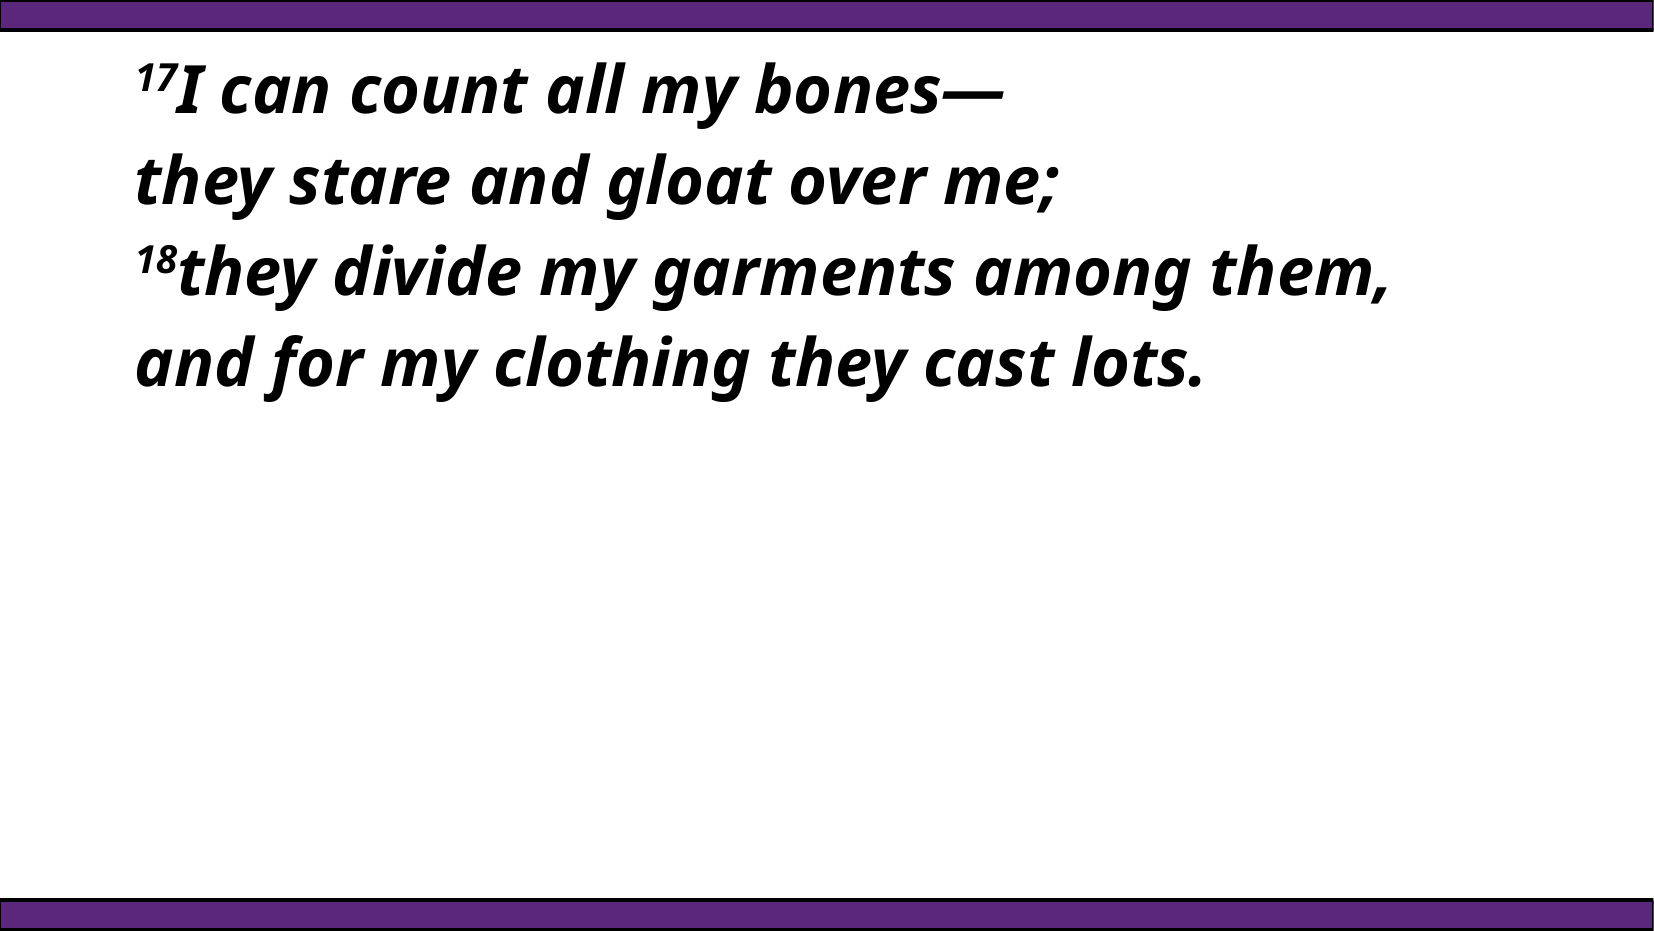

17I can count all my bones—
they stare and gloat over me;
18they divide my garments among them,
and for my clothing they cast lots.